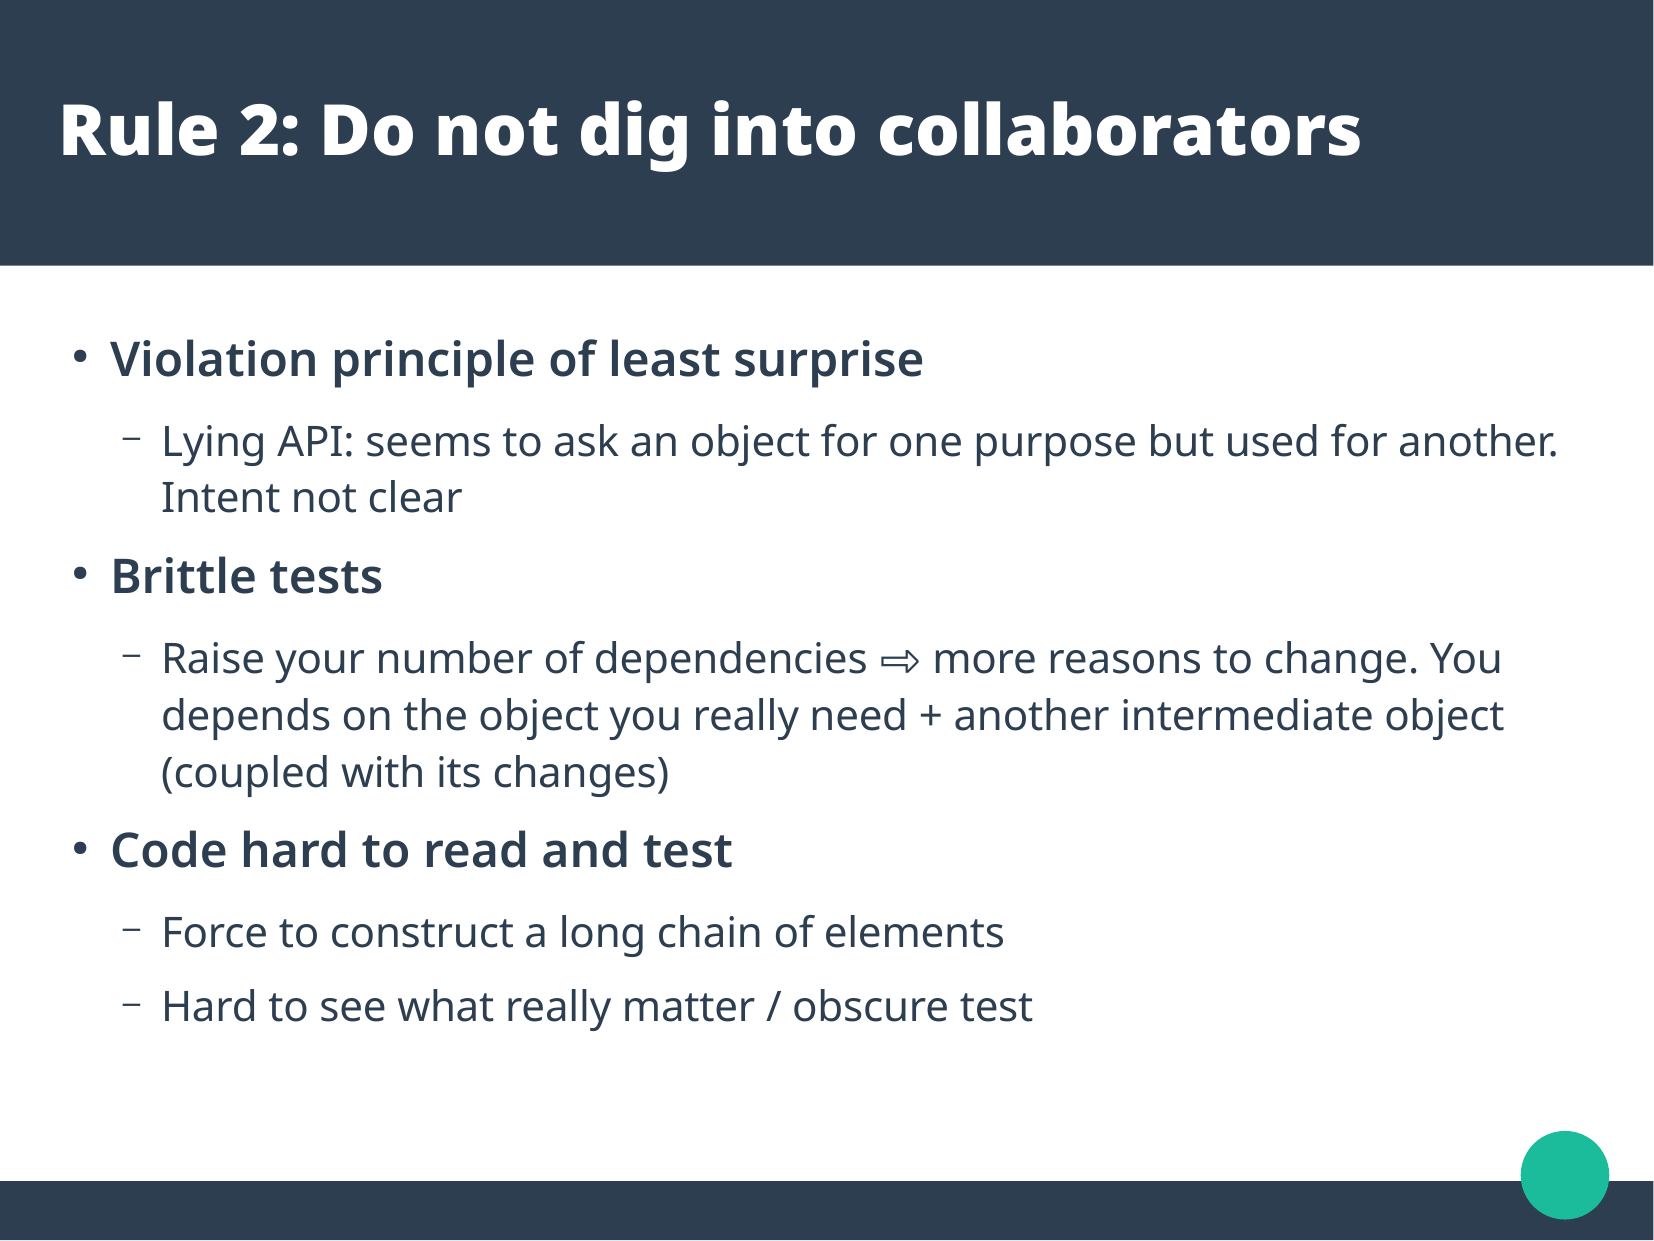

# Rule 2: Do not dig into collaborators
Violation principle of least surprise
Lying API: seems to ask an object for one purpose but used for another. Intent not clear
Brittle tests
Raise your number of dependencies ⇨ more reasons to change. You depends on the object you really need + another intermediate object (coupled with its changes)
Code hard to read and test
Force to construct a long chain of elements
Hard to see what really matter / obscure test